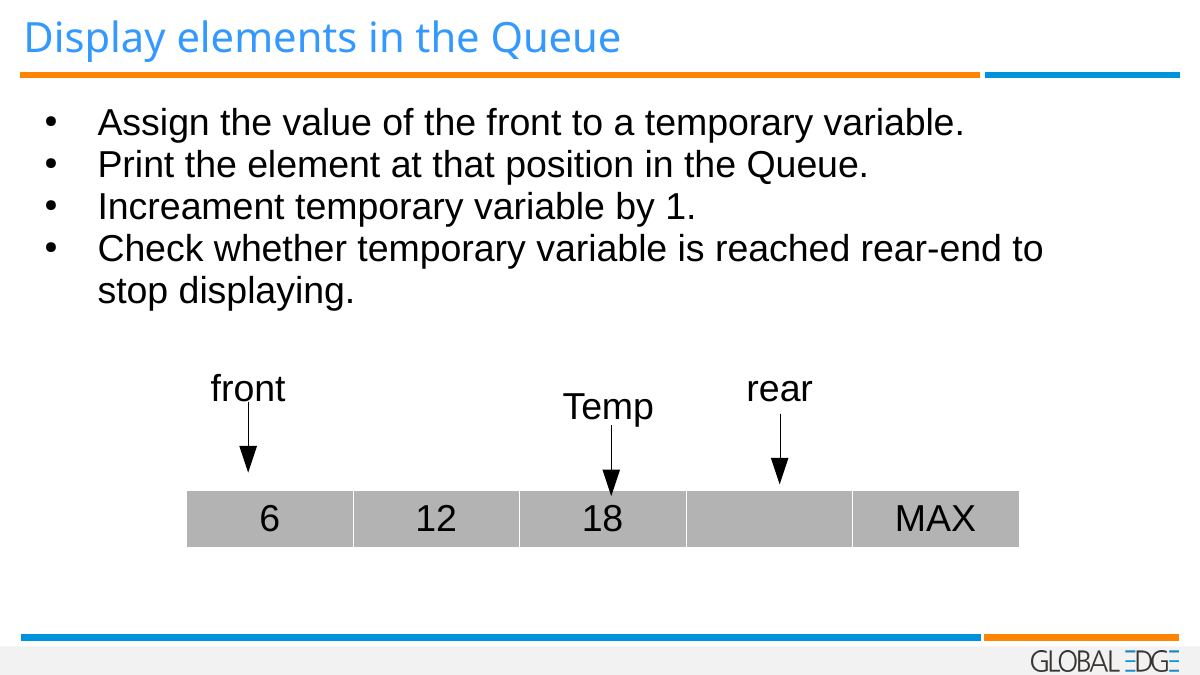

# Display elements in the Queue
Assign the value of the front to a temporary variable.
Print the element at that position in the Queue.
Increament temporary variable by 1.
Check whether temporary variable is reached rear-end to stop displaying.
front
rear
Temp
| 6 | 12 | 18 | | MAX |
| --- | --- | --- | --- | --- |